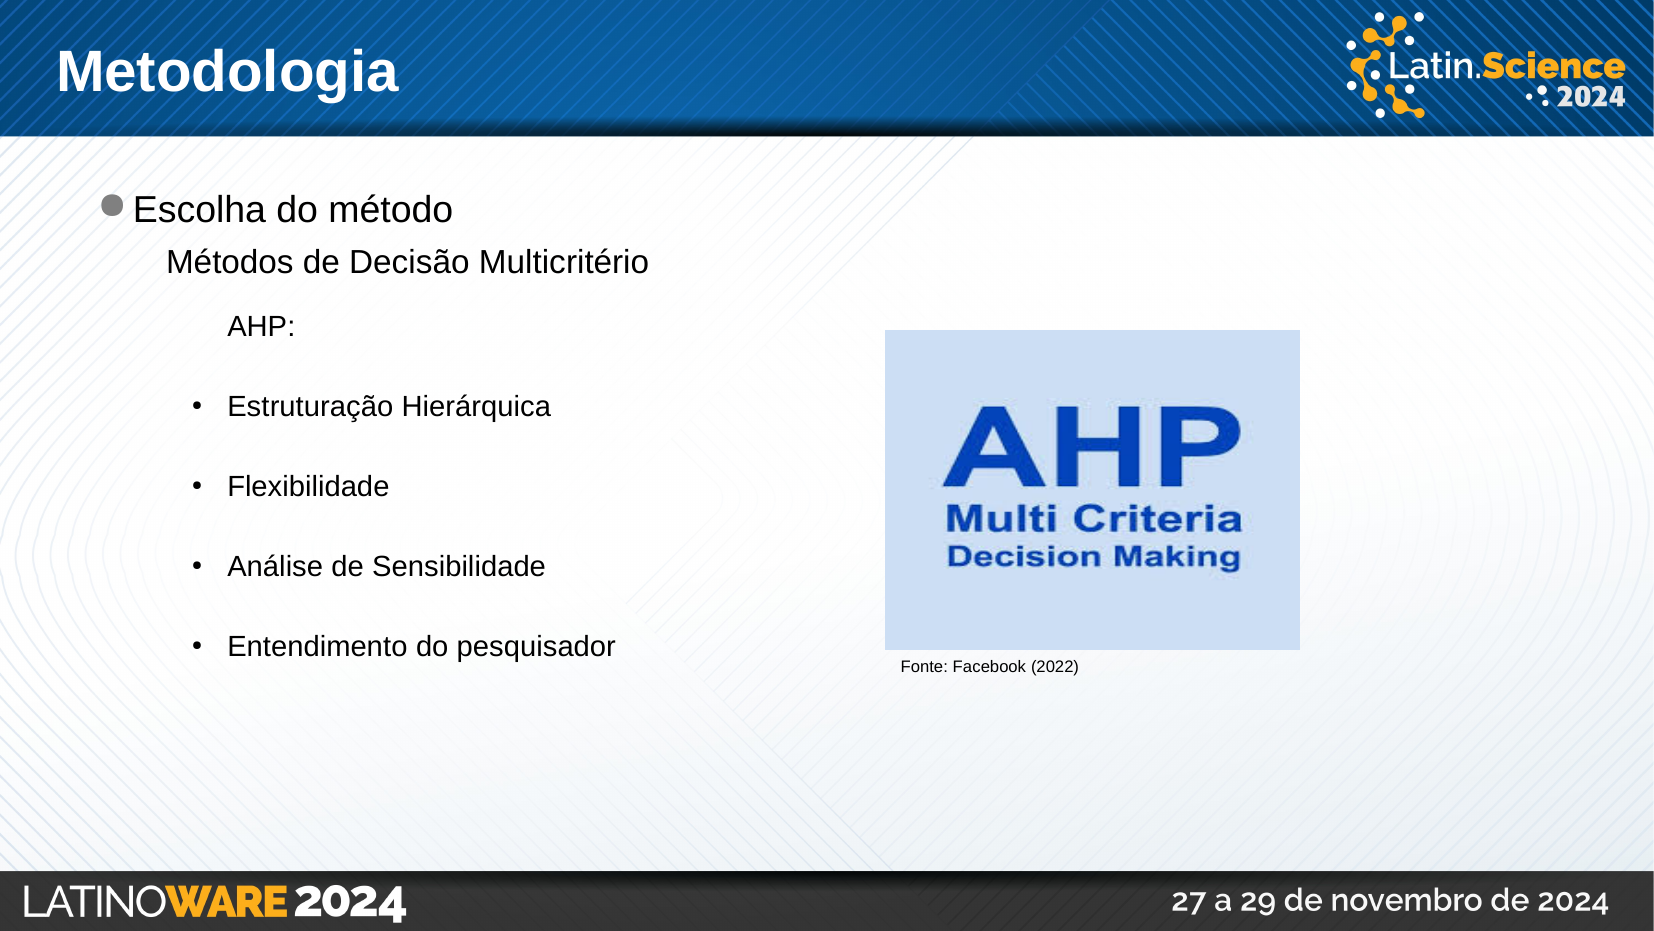

Metodologia​
Escolha do método​
 Métodos de Decisão Multicritério​
AHP:​
Estruturação Hierárquica​
Flexibilidade​
Análise de Sensibilidade​
Entendimento do pesquisador
Fonte: Facebook (2022)​